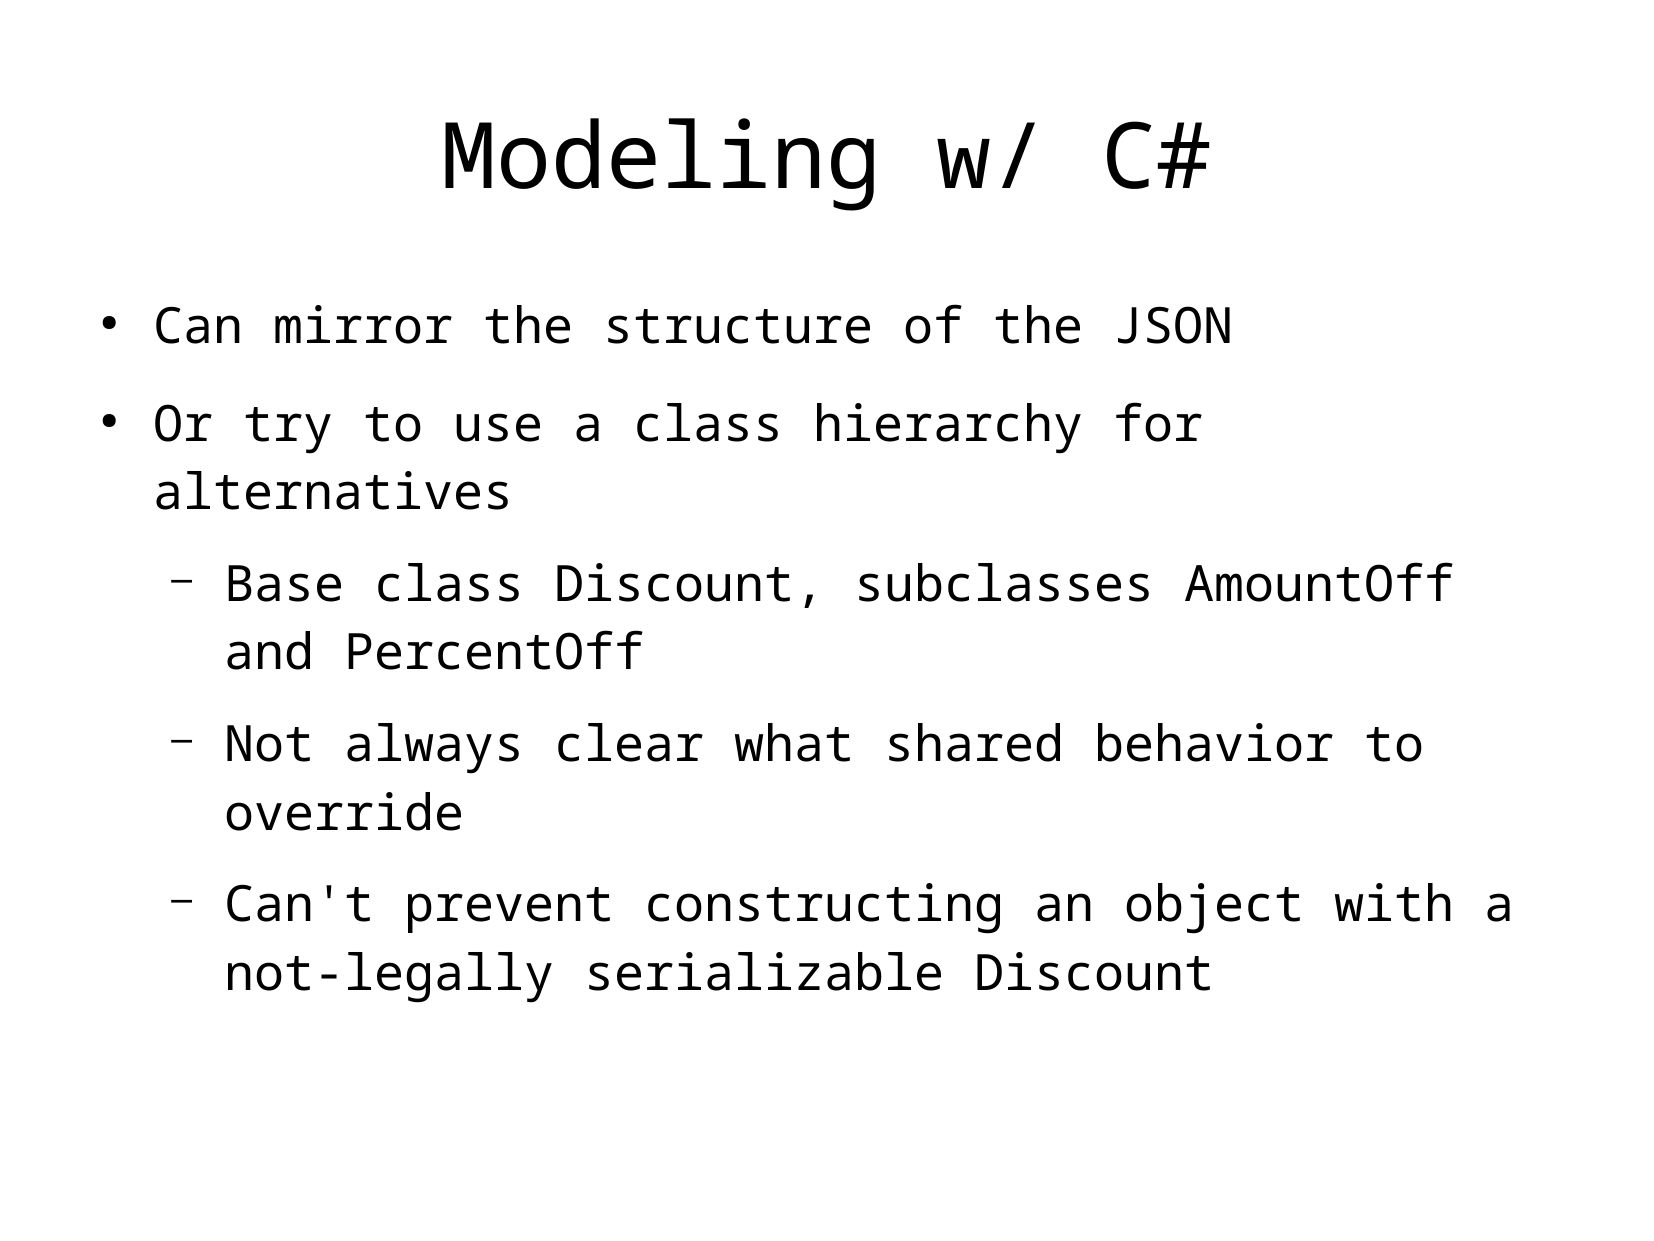

# Modeling w/ C#
Can mirror the structure of the JSON
Or try to use a class hierarchy for alternatives
Base class Discount, subclasses AmountOff and PercentOff
Not always clear what shared behavior to override
Can't prevent constructing an object with a not-legally serializable Discount